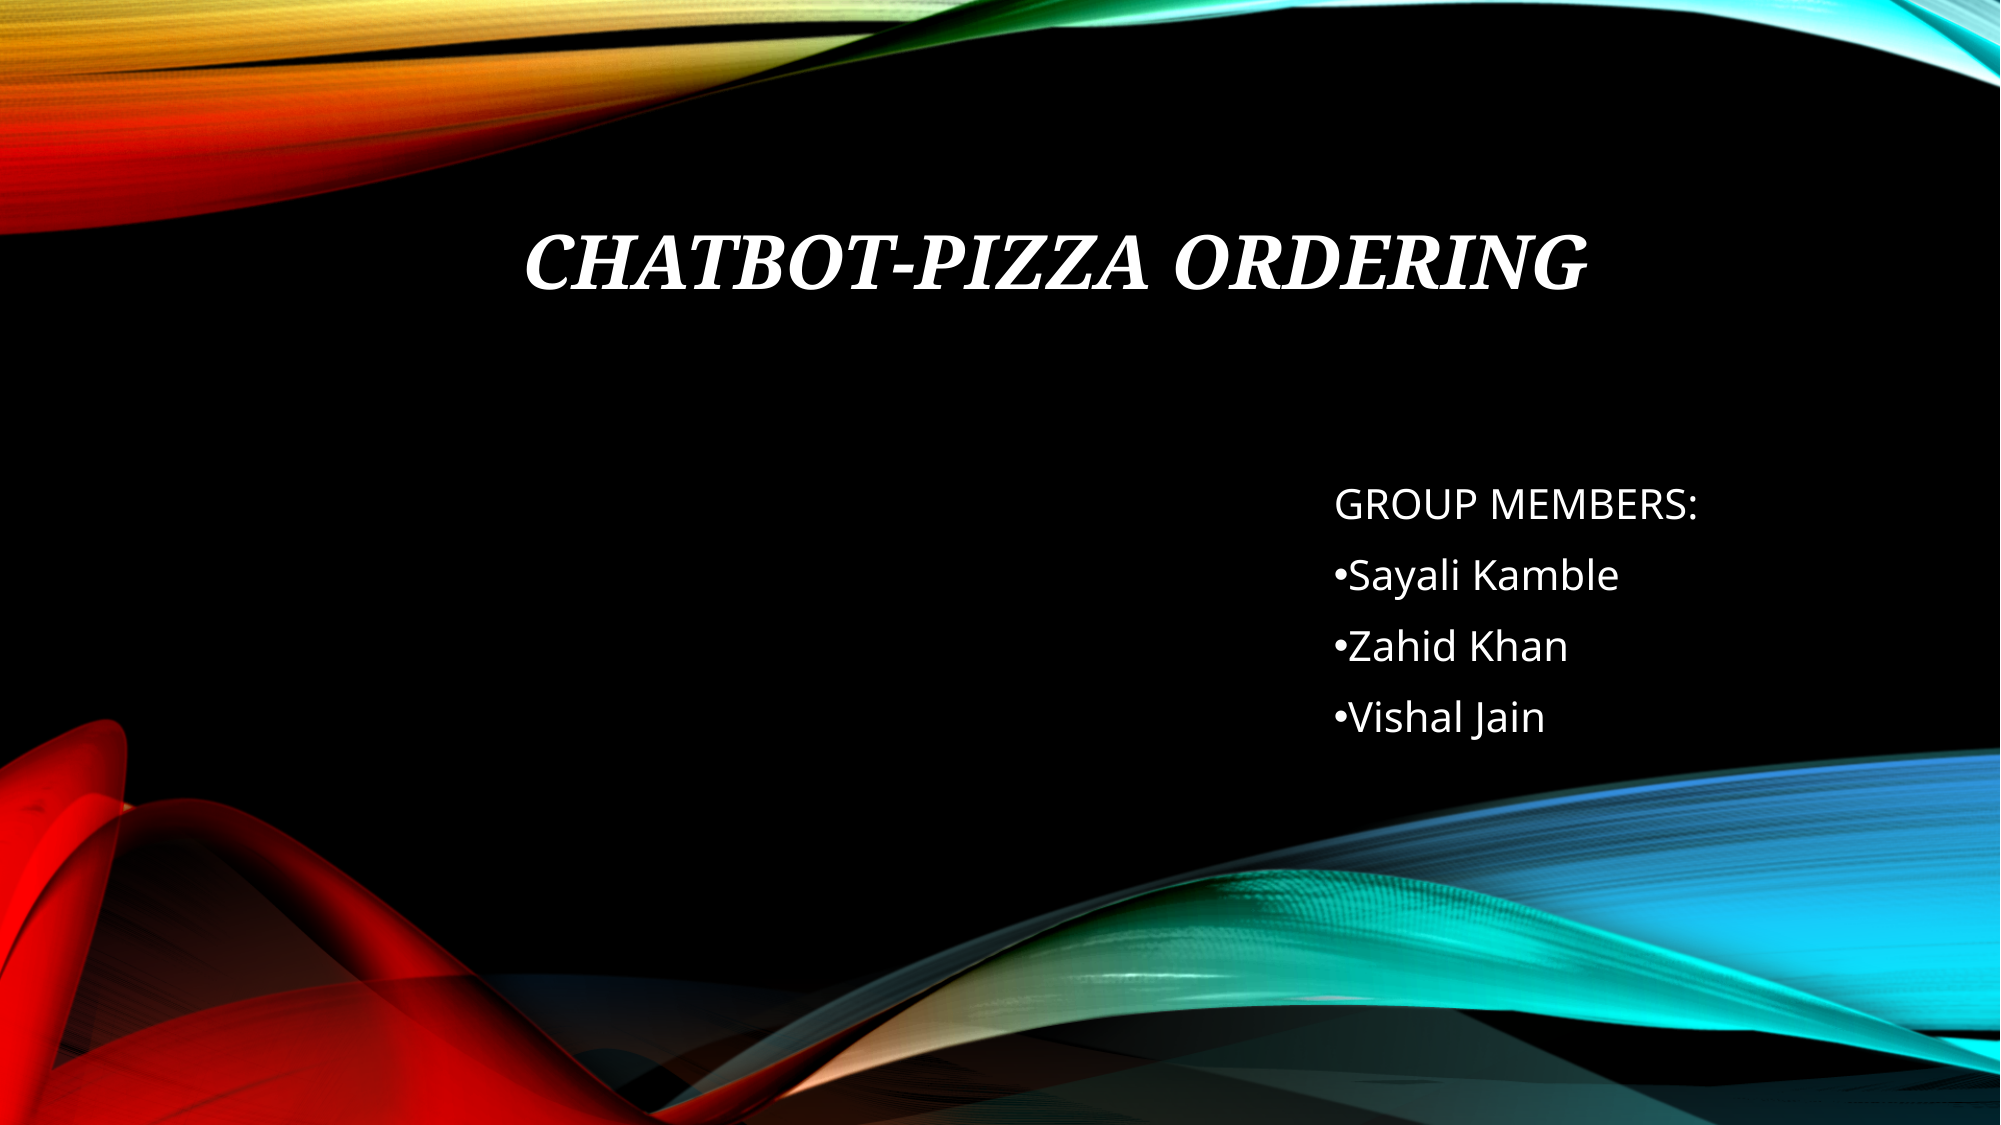

# chatbot-Pizza ordering
GROUP MEMBERS:
Sayali Kamble
Zahid Khan
Vishal Jain